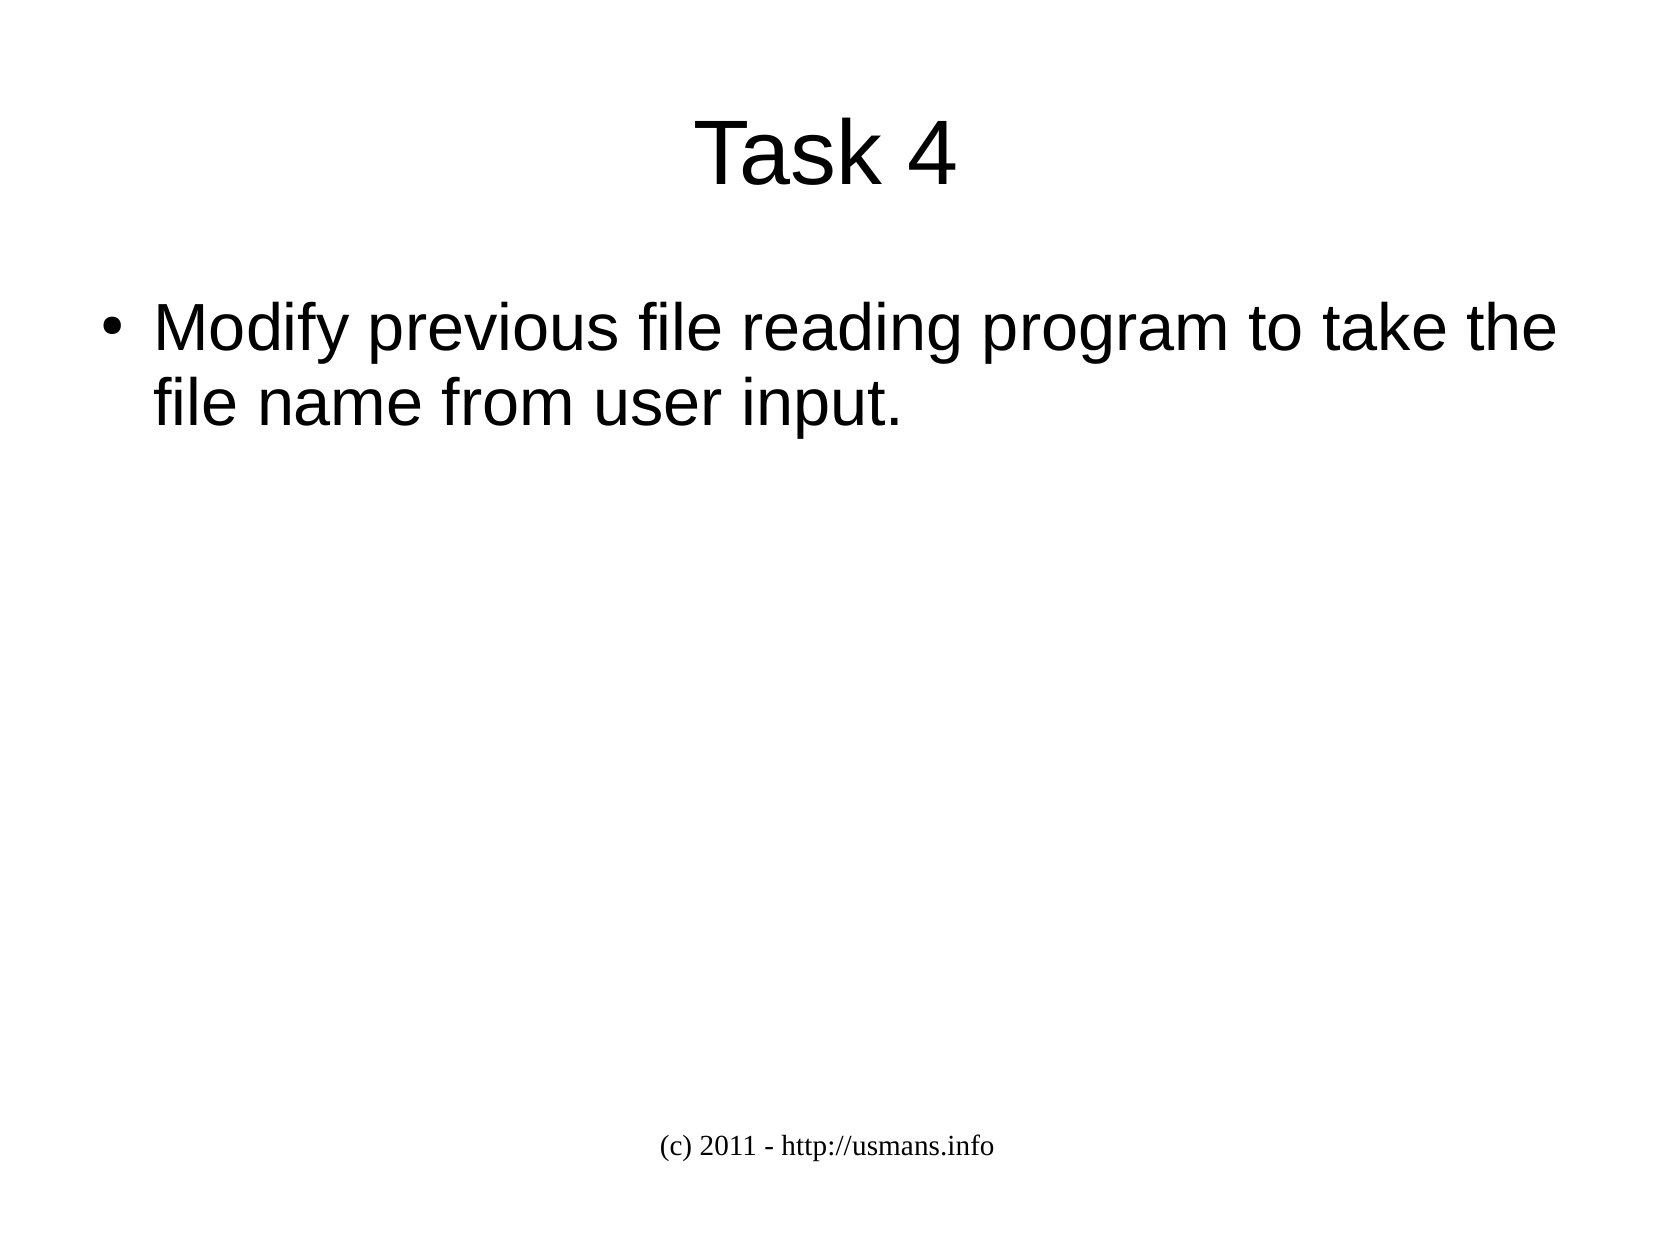

# Task 4
Modify previous file reading program to take the file name from user input.
(c) 2011 - http://usmans.info